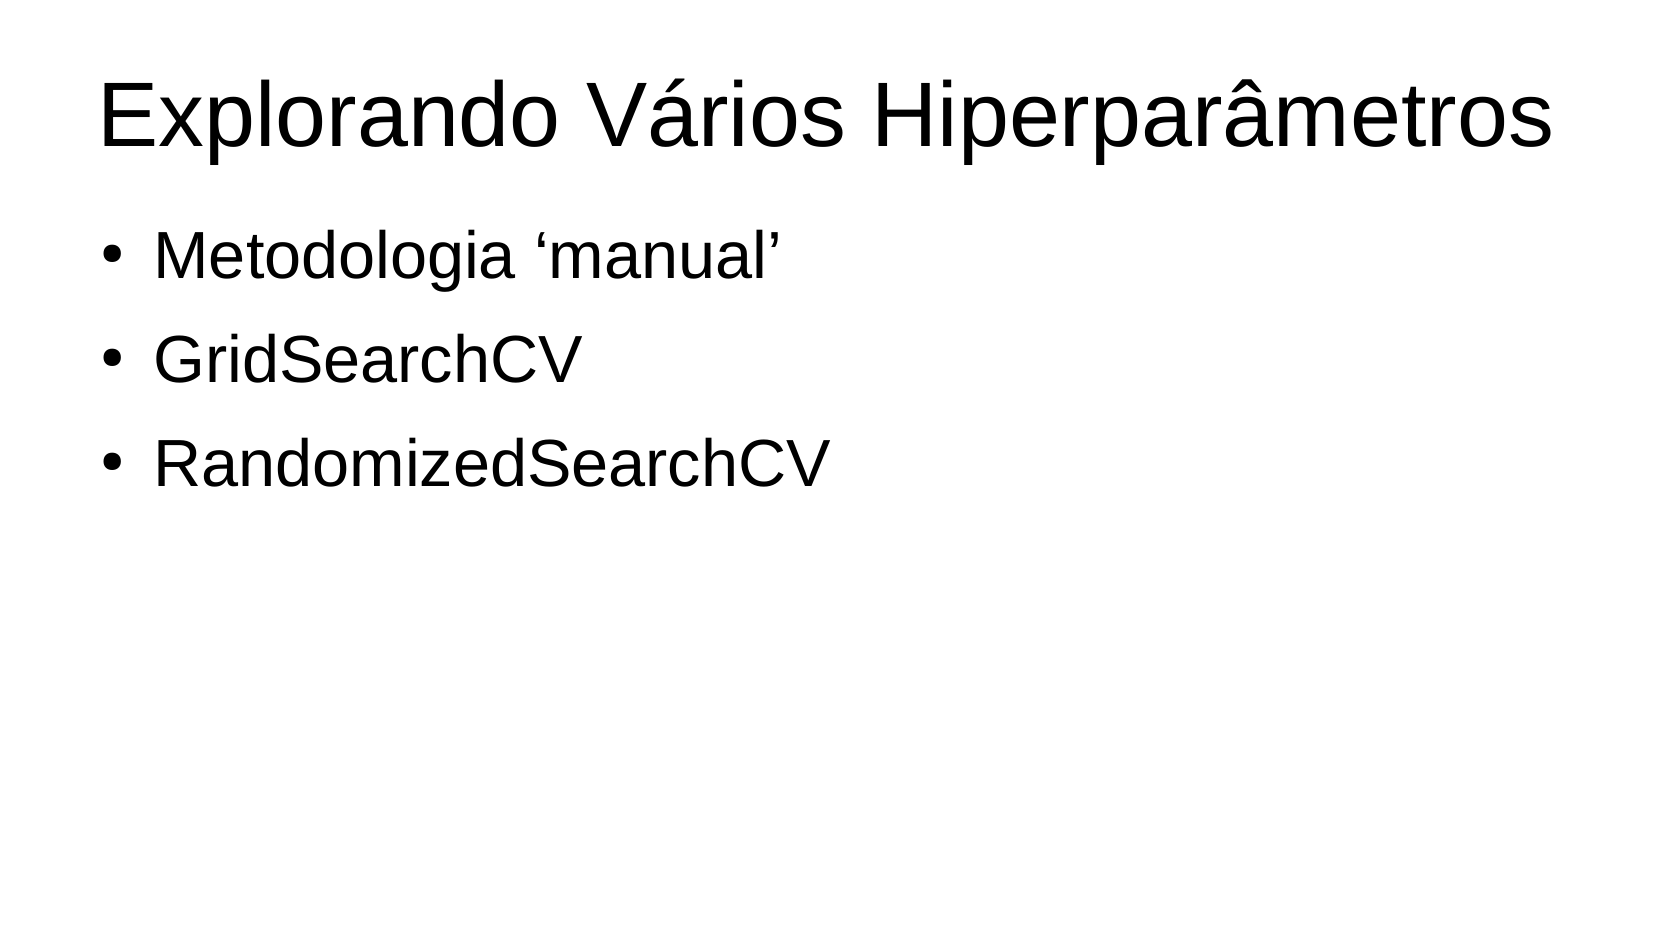

# Explorando Vários Hiperparâmetros
Metodologia ‘manual’
GridSearchCV
RandomizedSearchCV